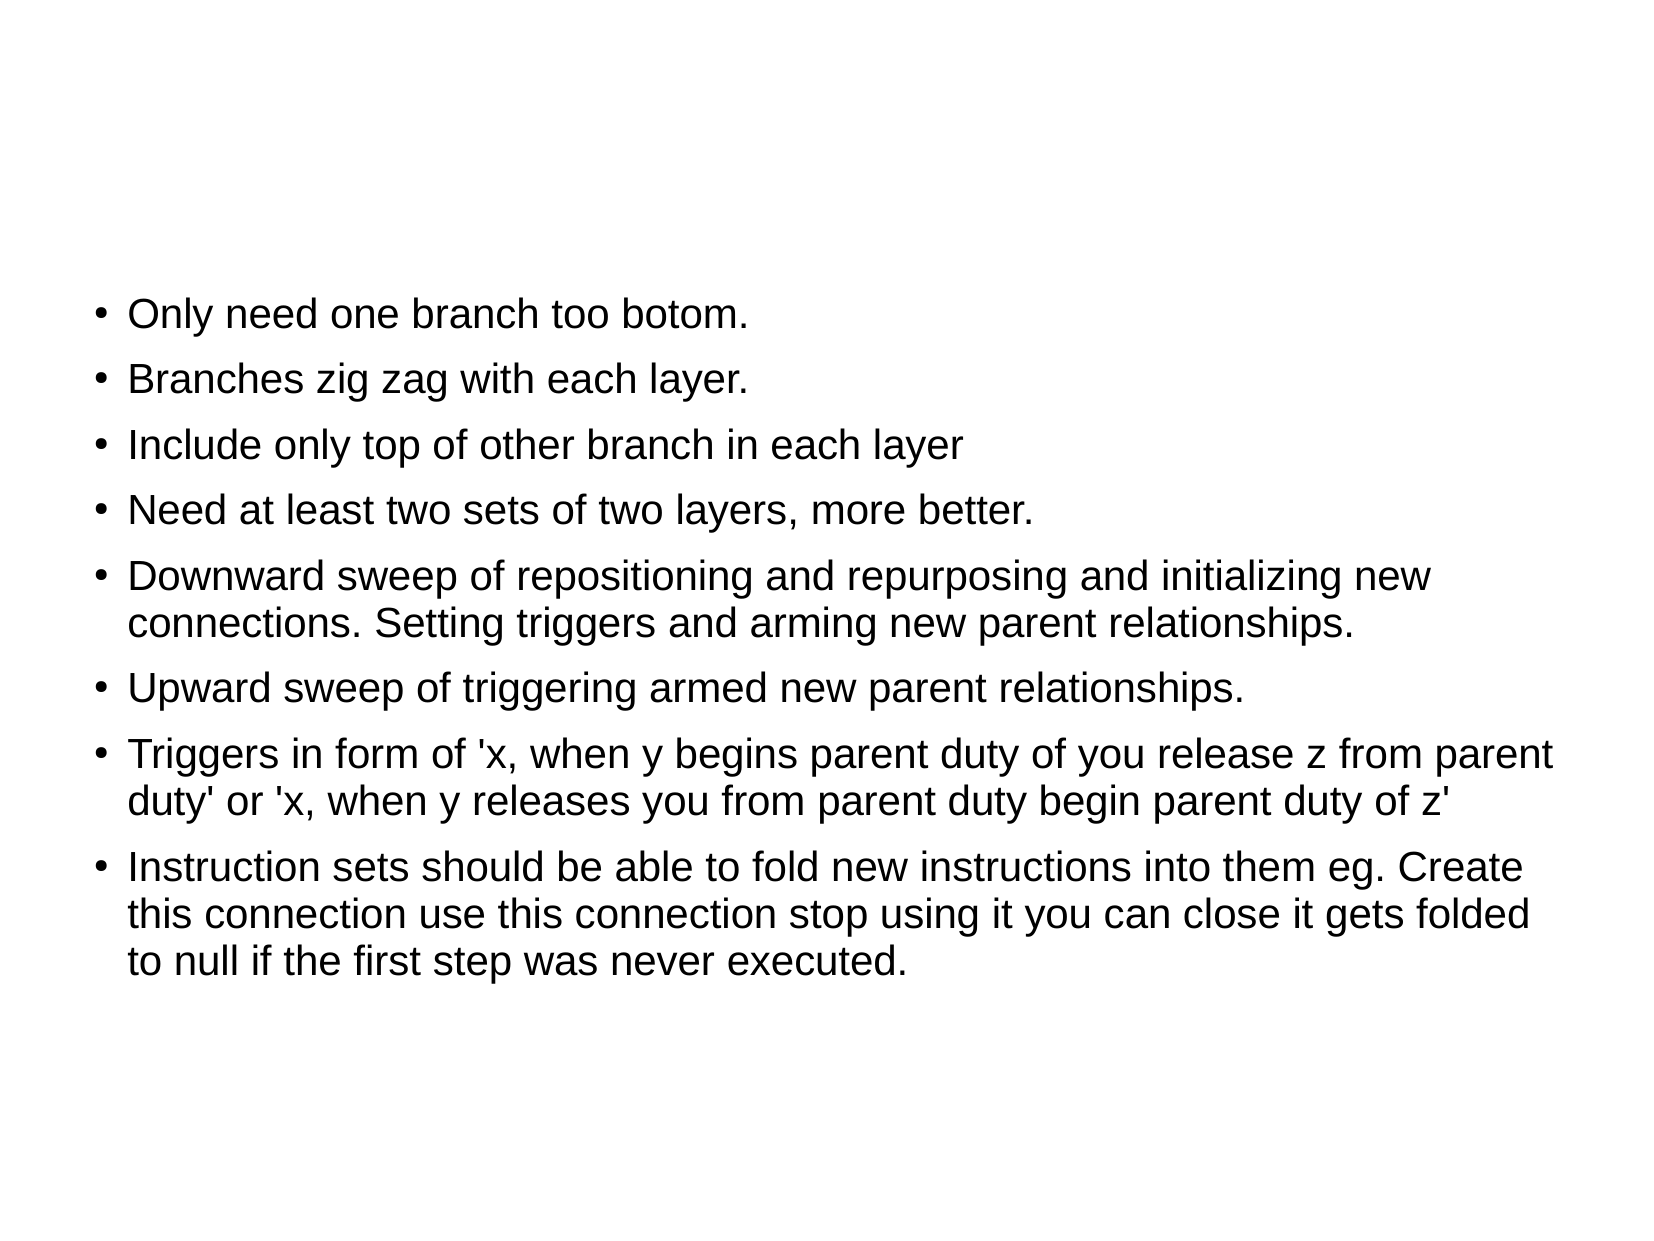

#
Only need one branch too botom.
Branches zig zag with each layer.
Include only top of other branch in each layer
Need at least two sets of two layers, more better.
Downward sweep of repositioning and repurposing and initializing new connections. Setting triggers and arming new parent relationships.
Upward sweep of triggering armed new parent relationships.
Triggers in form of 'x, when y begins parent duty of you release z from parent duty' or 'x, when y releases you from parent duty begin parent duty of z'
Instruction sets should be able to fold new instructions into them eg. Create this connection use this connection stop using it you can close it gets folded to null if the first step was never executed.